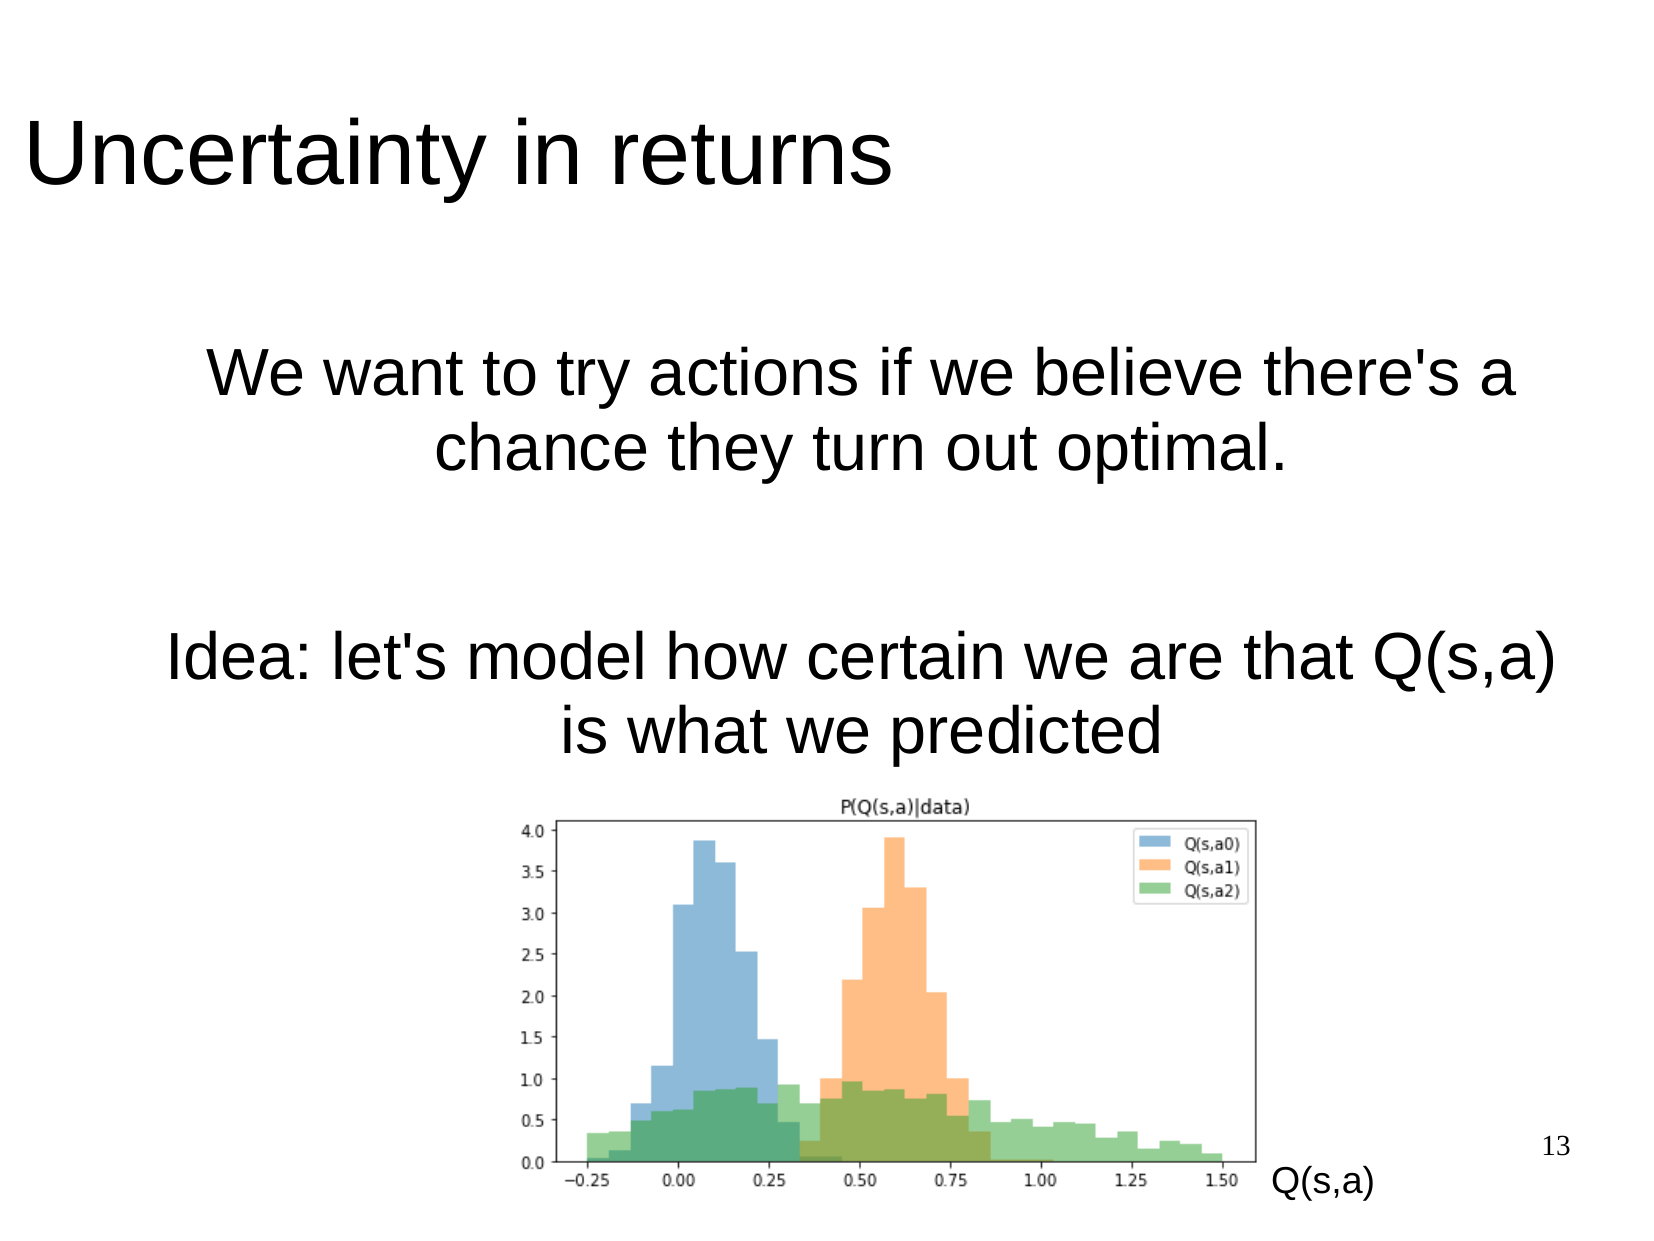

# Uncertainty in returns
We want to try actions if we believe there's a chance they turn out optimal.
Idea: let's model how certain we are that Q(s,a) is what we predicted
13
Q(s,a)